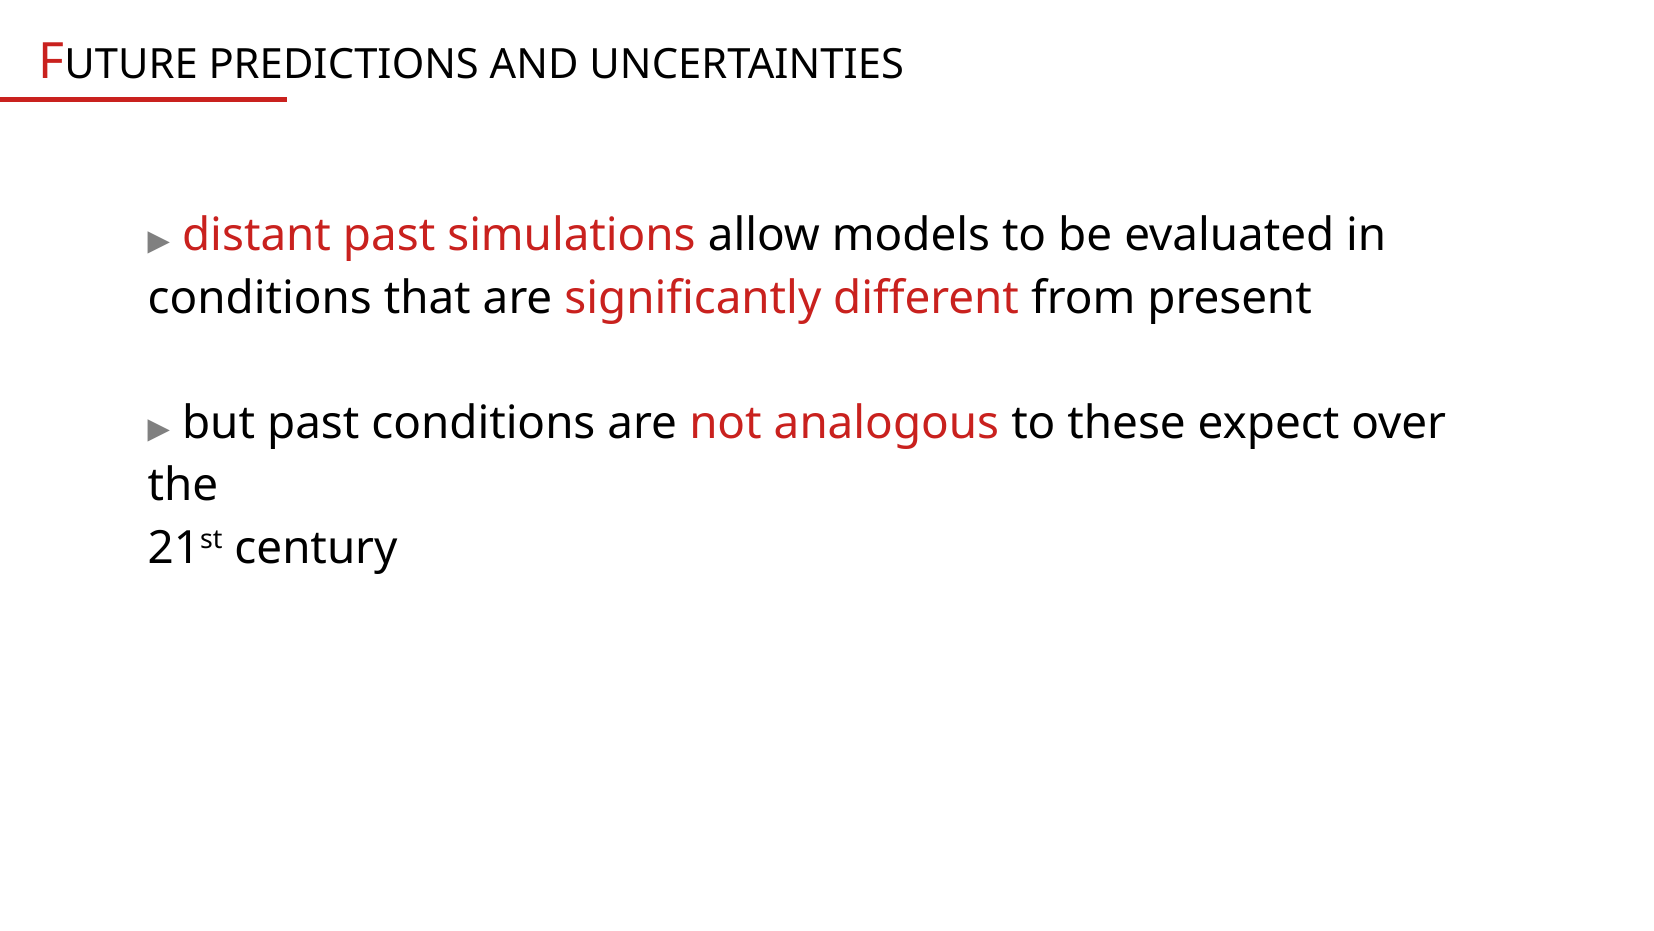

FUTURE PREDICTIONS AND UNCERTAINTIES
▶ distant past simulations allow models to be evaluated in conditions that are significantly different from present
▶ but past conditions are not analogous to these expect over the
21st century